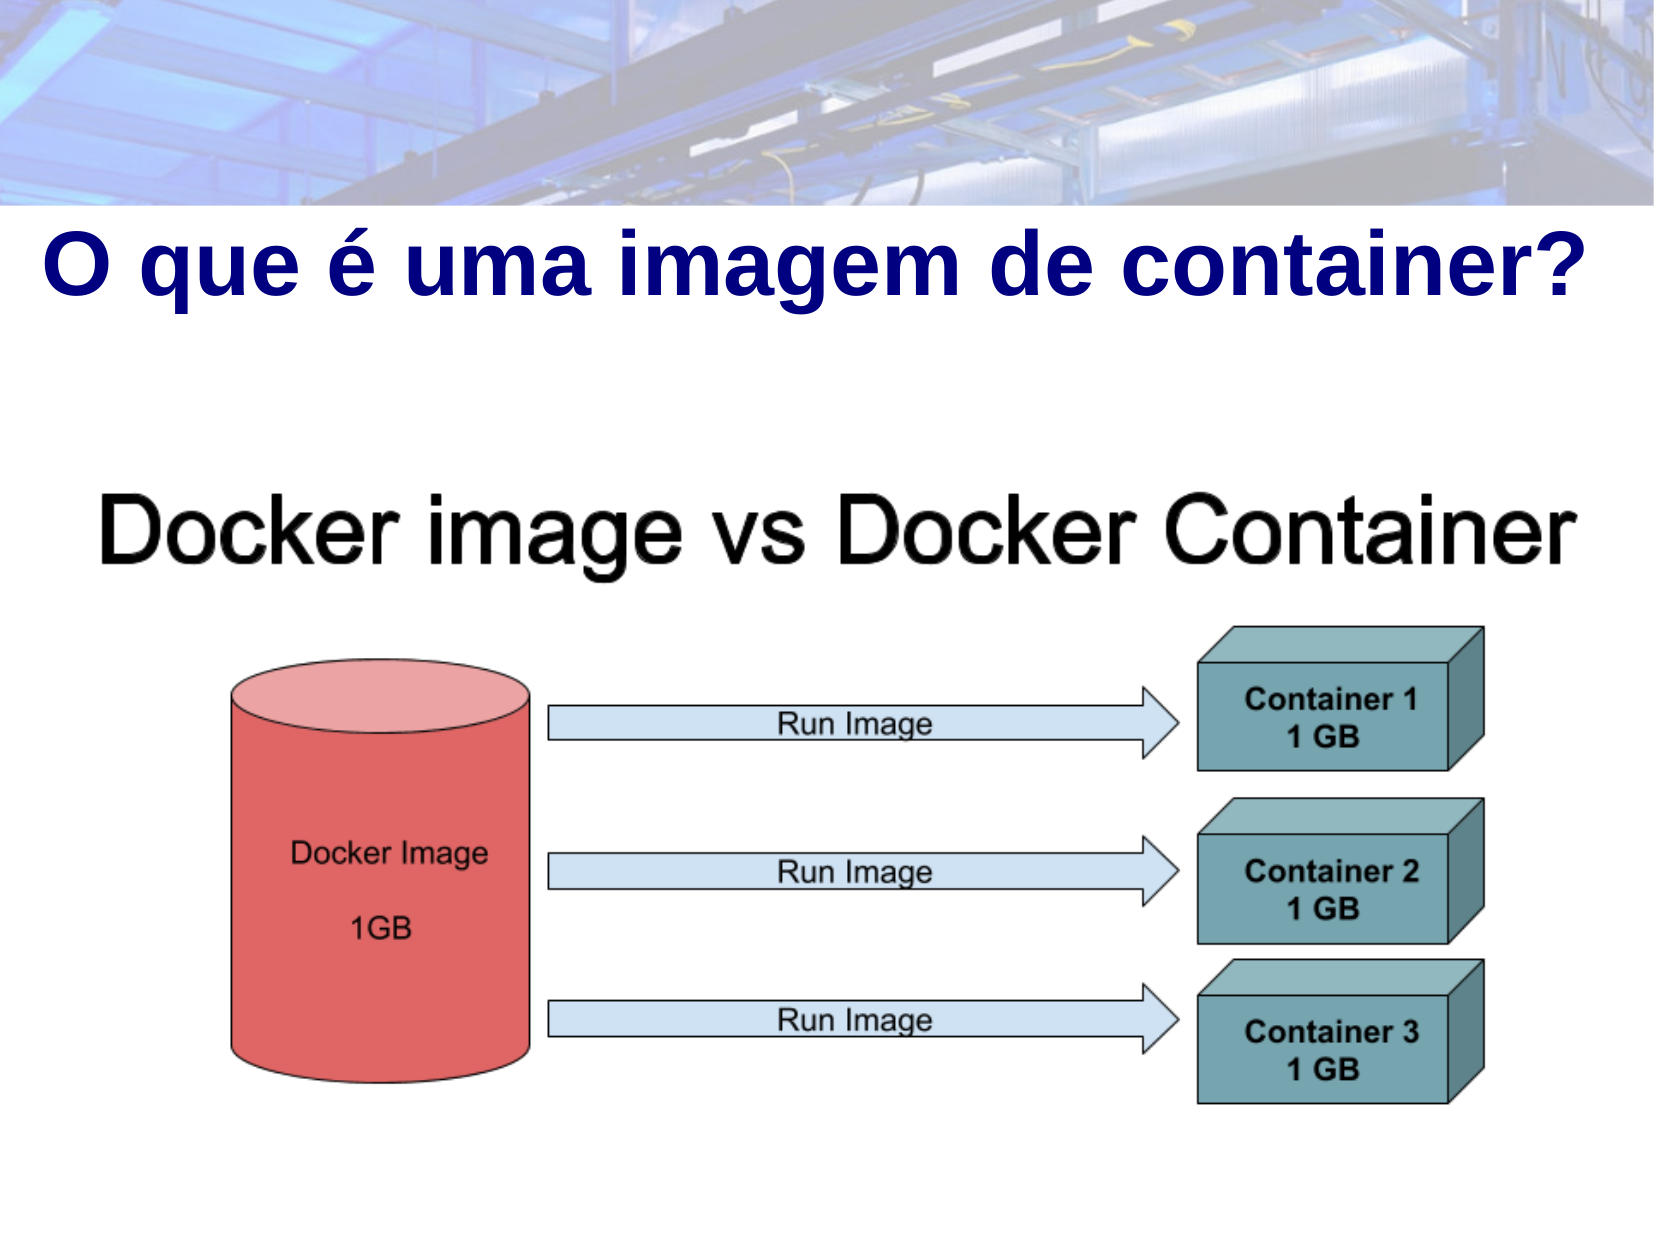

O que é uma imagem de container?